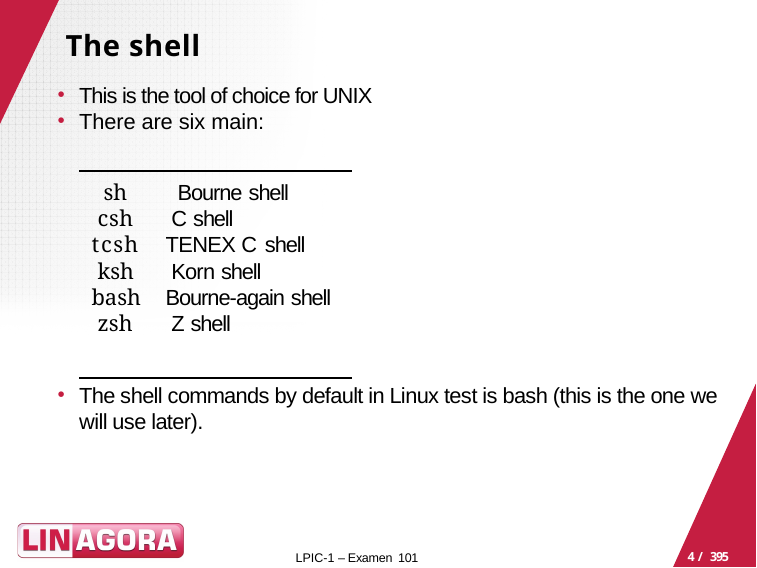

The shell
This is the tool of choice for UNIX
There are six main:
sh	Bourne shell
csh	C shell
tcsh	TENEX C shell
ksh	Korn shell
bash	Bourne-again shell
zsh	Z shell
The shell commands by default in Linux test is bash (this is the one we will use later).
LPIC-1 – Examen 101